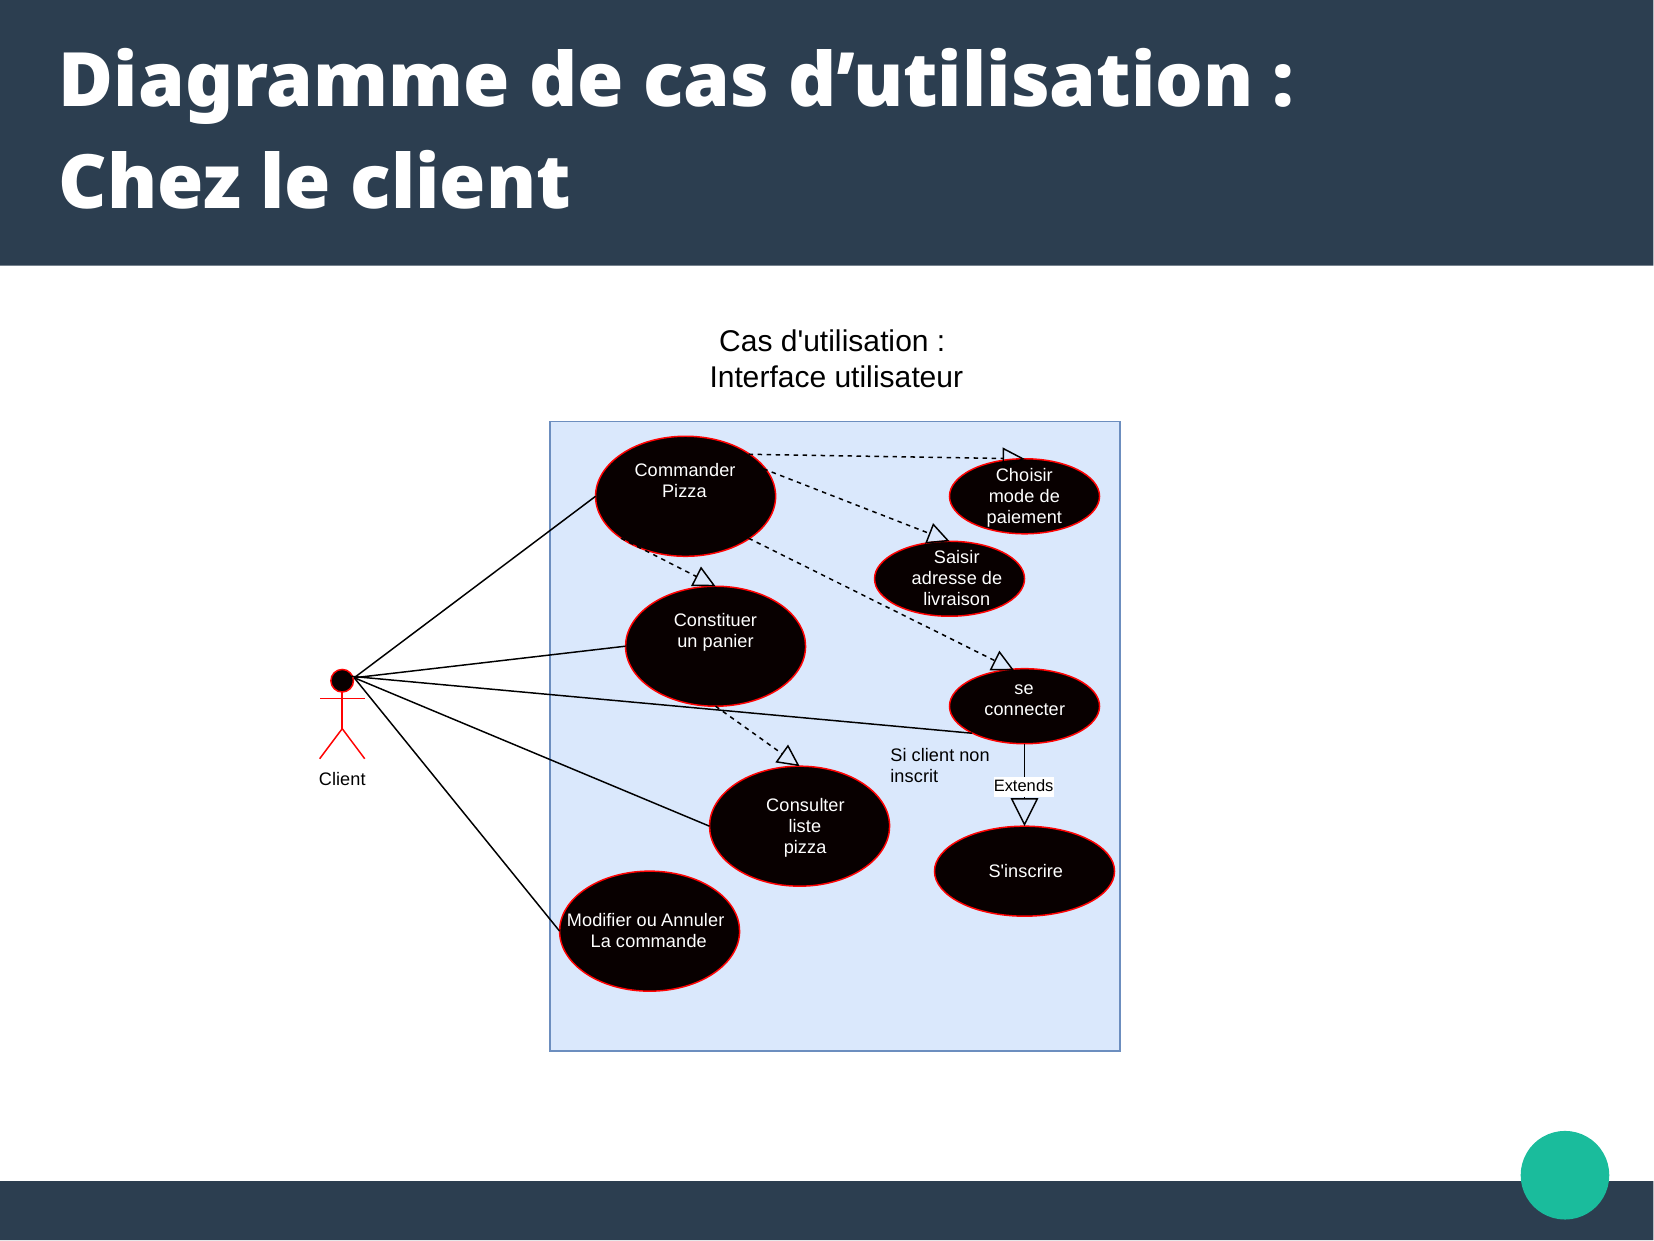

# Diagramme de cas d’utilisation : Chez le client
Cas d'utilisation :
Interface utilisateur
Commander
Choisir
Pizza
mode de
paiement
Saisir
adresse de
livraison
Constituer
un panier
se
connecter
Si client non
inscrit
Client
Extends
Consulter
liste
pizza
S'inscrire
Modifier ou Annuler
La commande